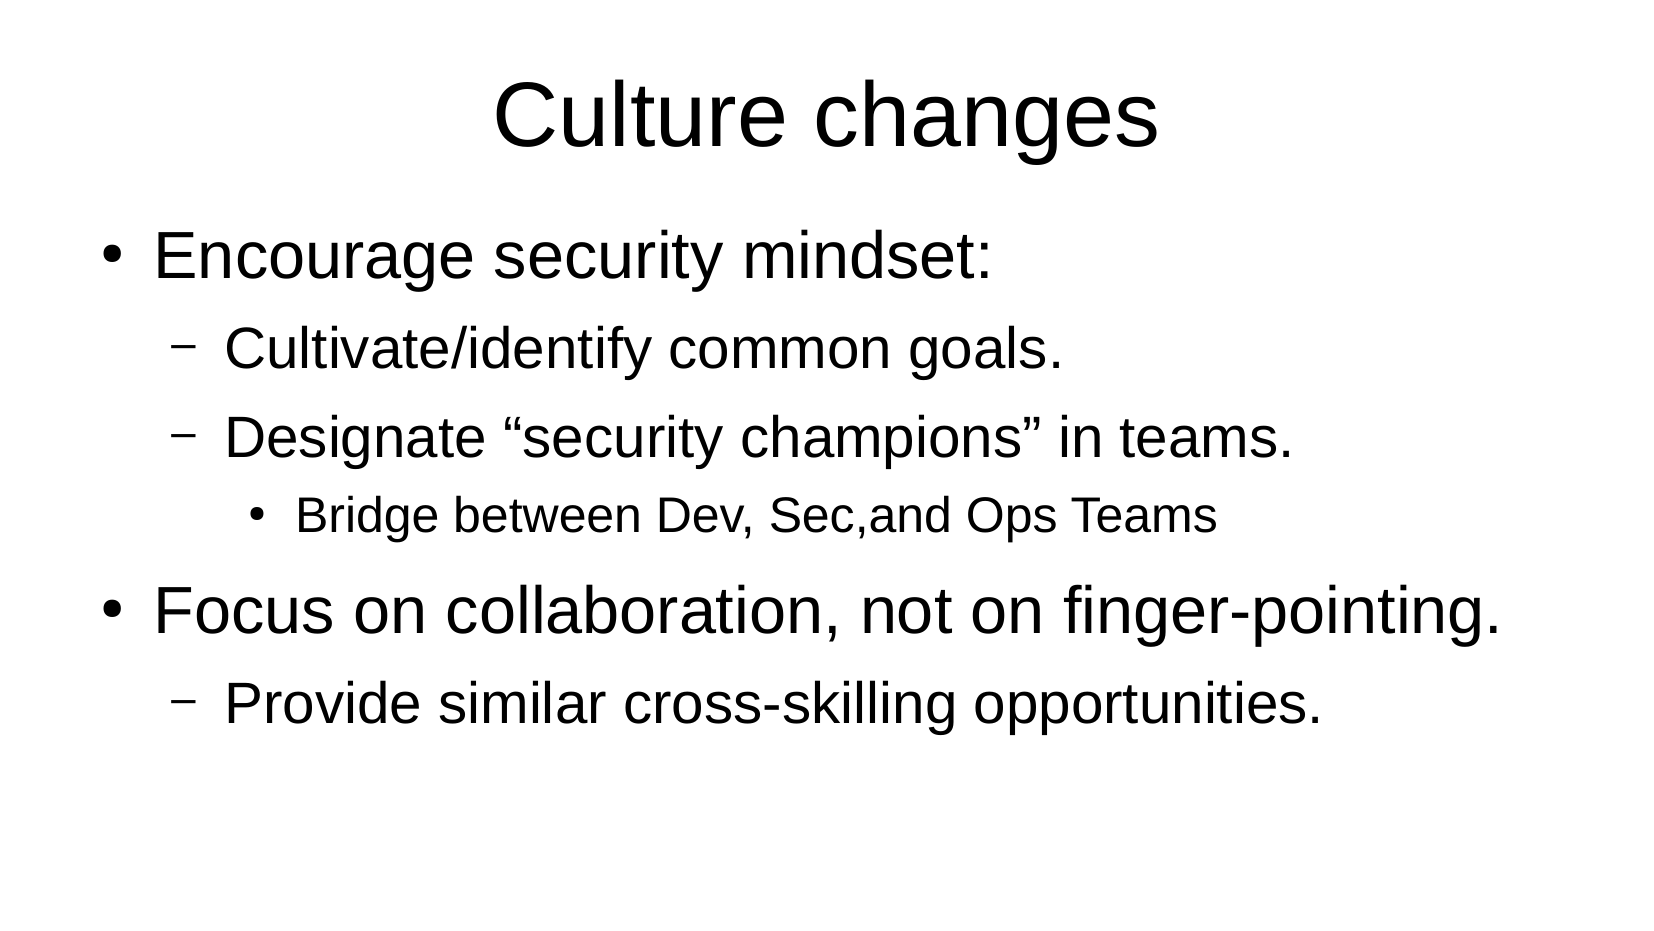

# Culture changes
Encourage security mindset:
Cultivate/identify common goals.
Designate “security champions” in teams.
Bridge between Dev, Sec,and Ops Teams
Focus on collaboration, not on finger-pointing.
Provide similar cross-skilling opportunities.